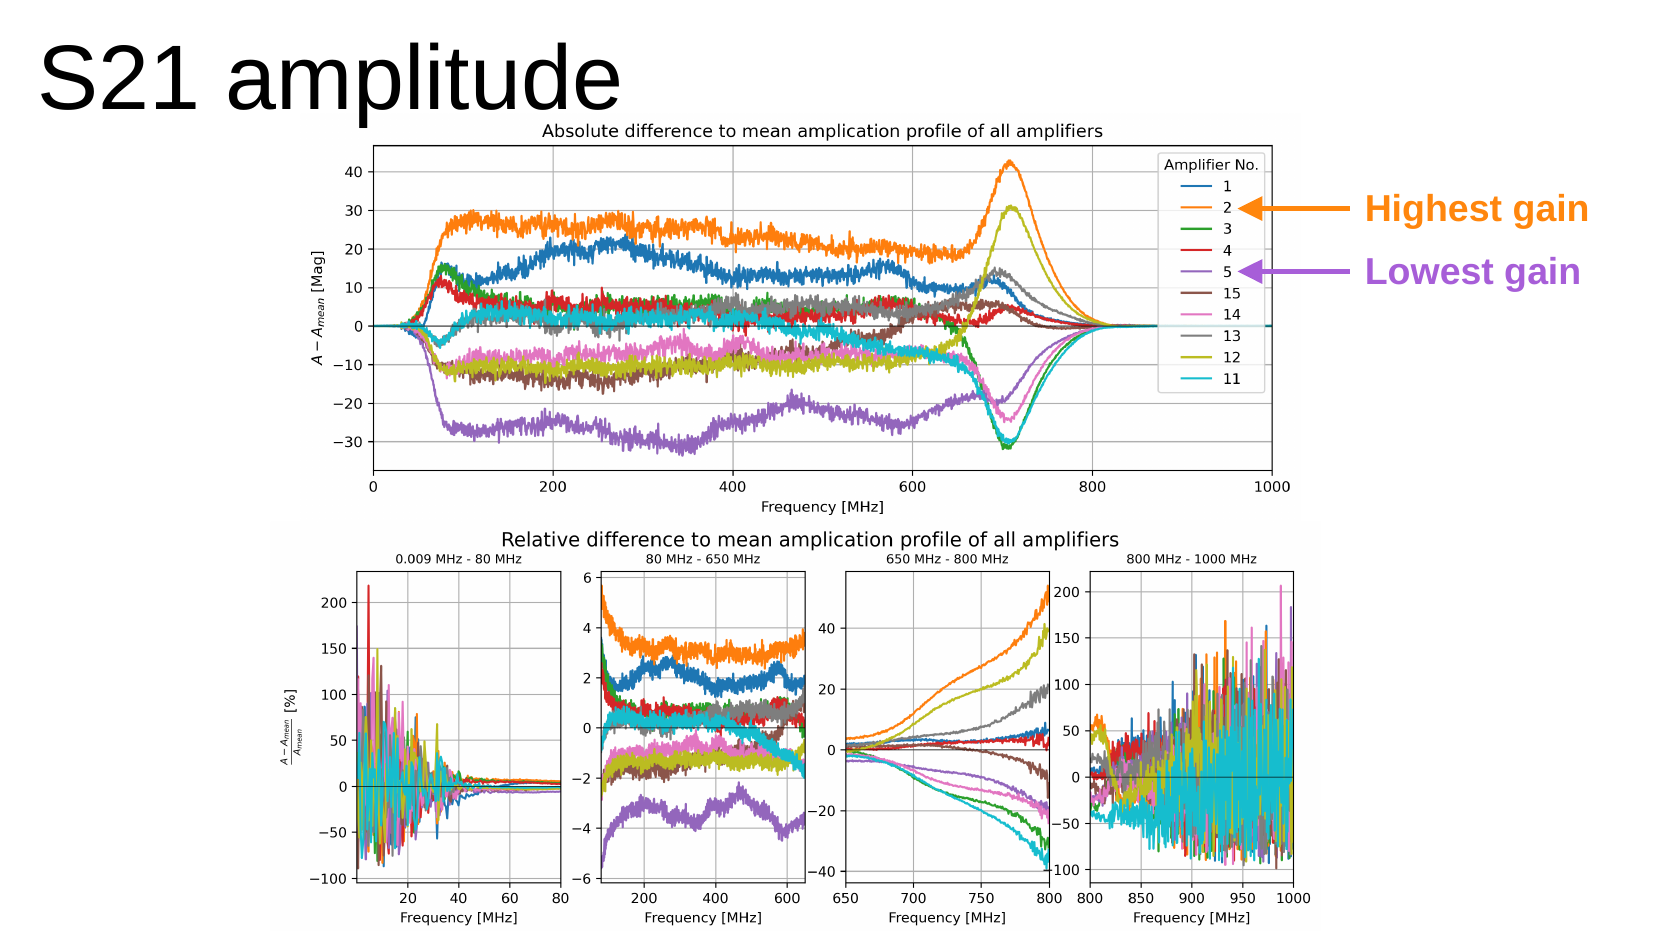

# S21 amplitude
Highest gain
Lowest gain